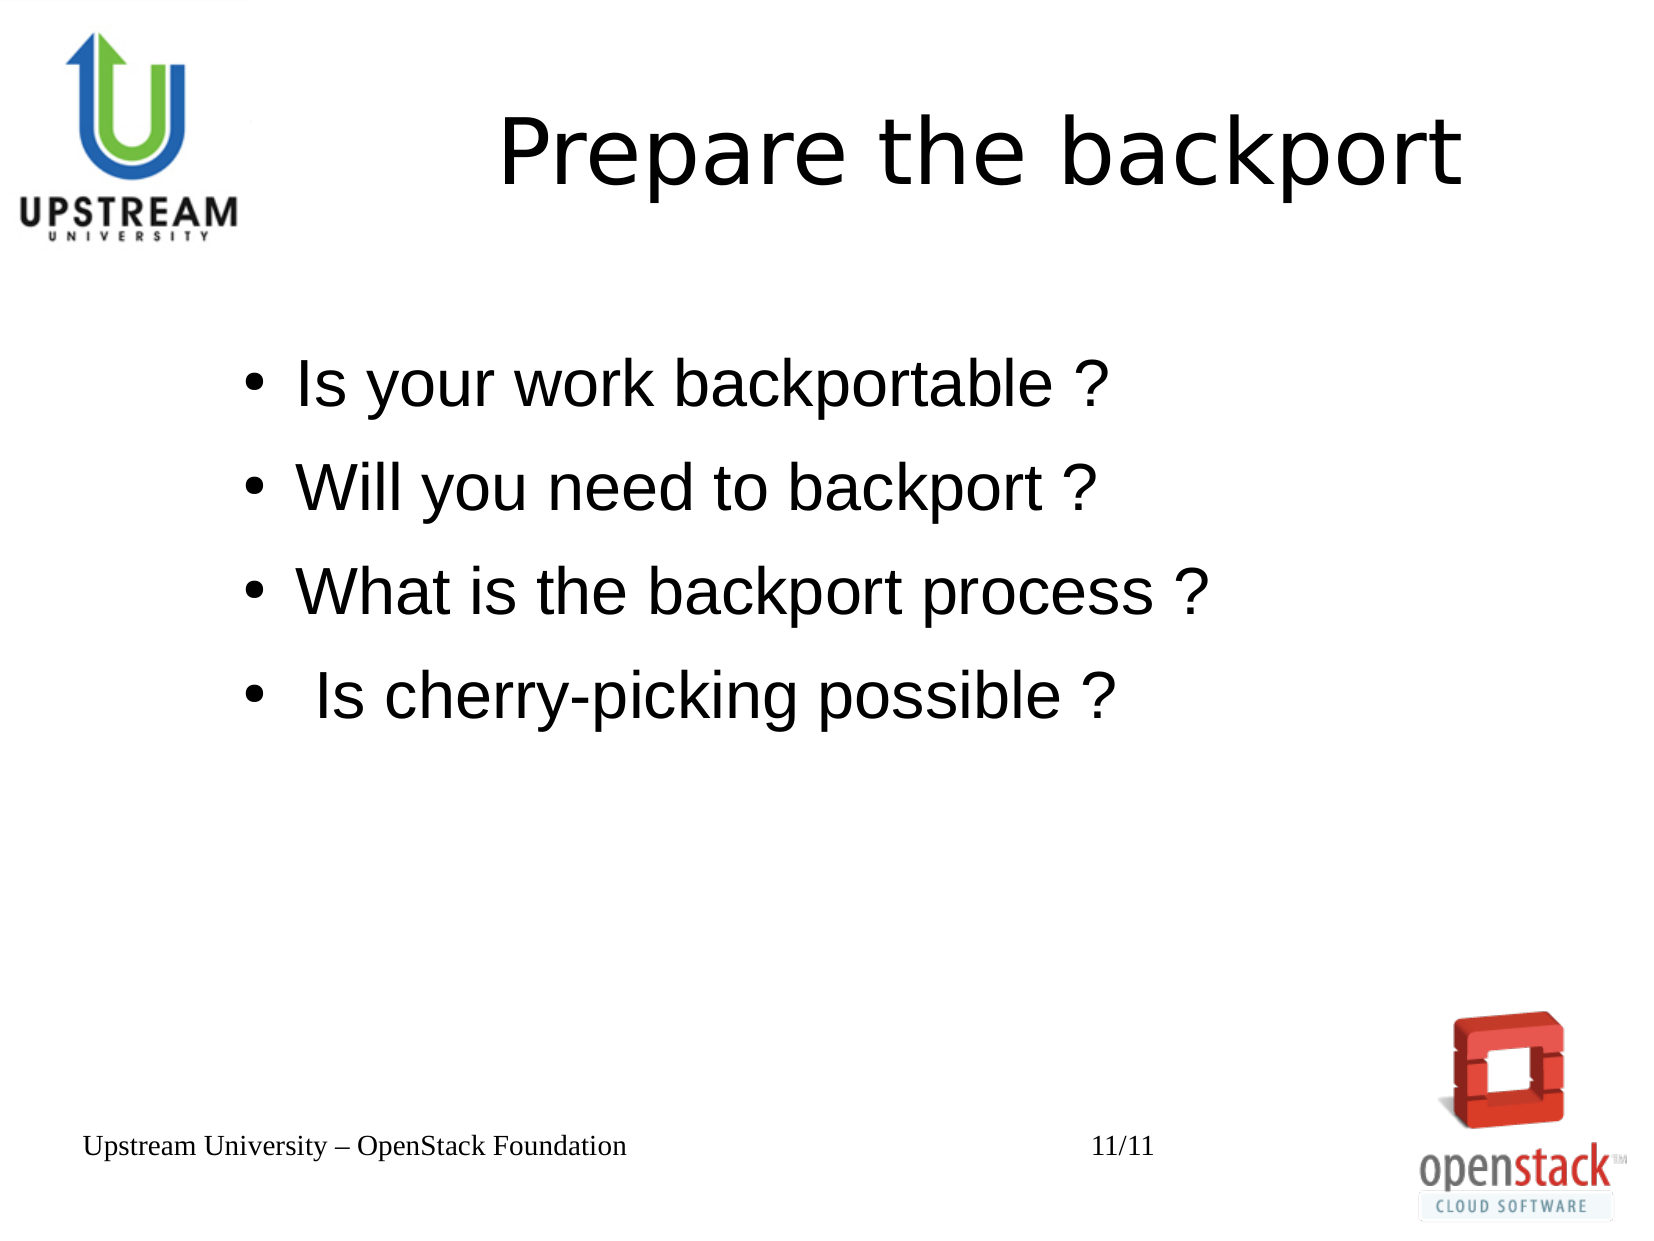

# Prepare the backport
Is your work backportable ?
Will you need to backport ?
What is the backport process ?
 Is cherry-picking possible ?